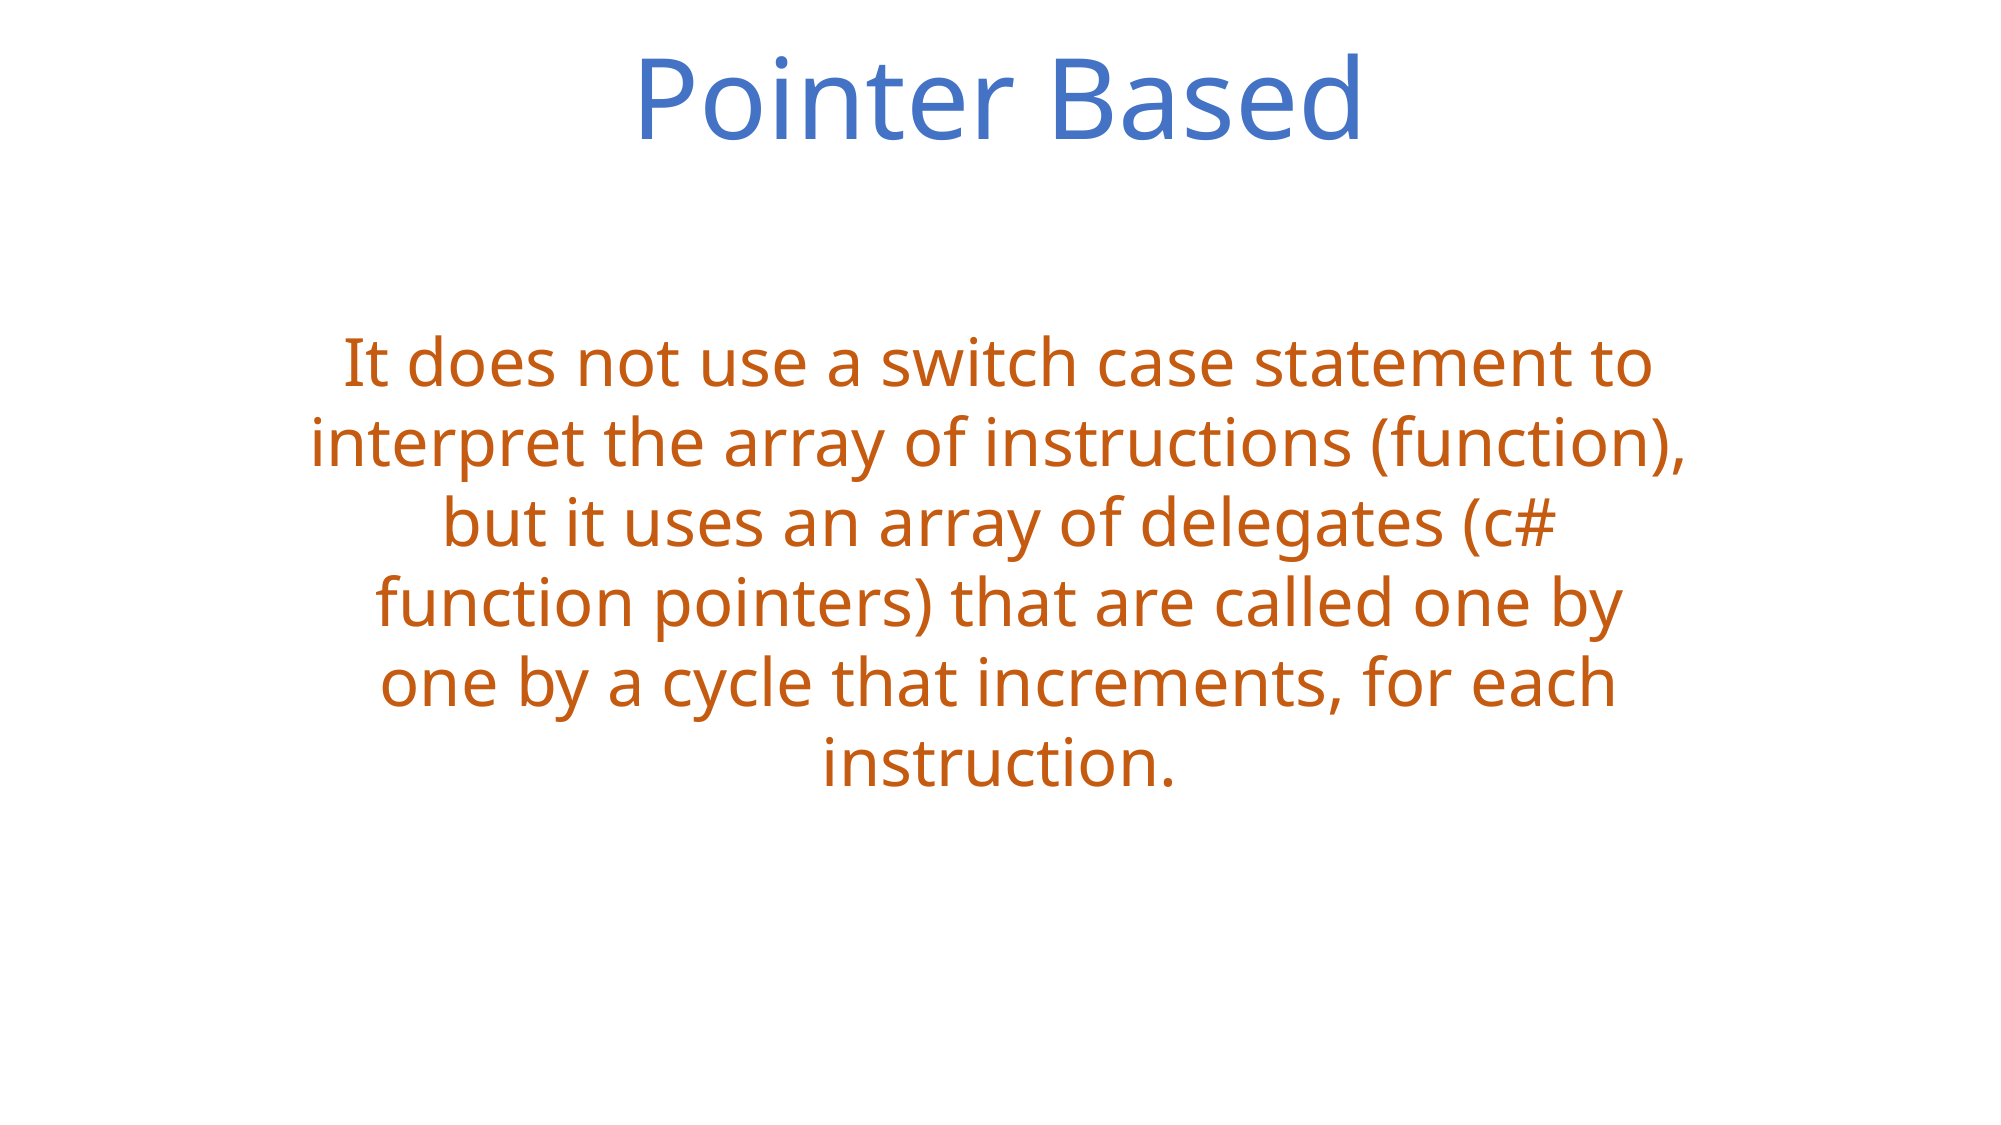

Pointer Based
It does not use a switch case statement to interpret the array of instructions (function), but it uses an array of delegates (c# function pointers) that are called one by one by a cycle that increments, for each instruction.